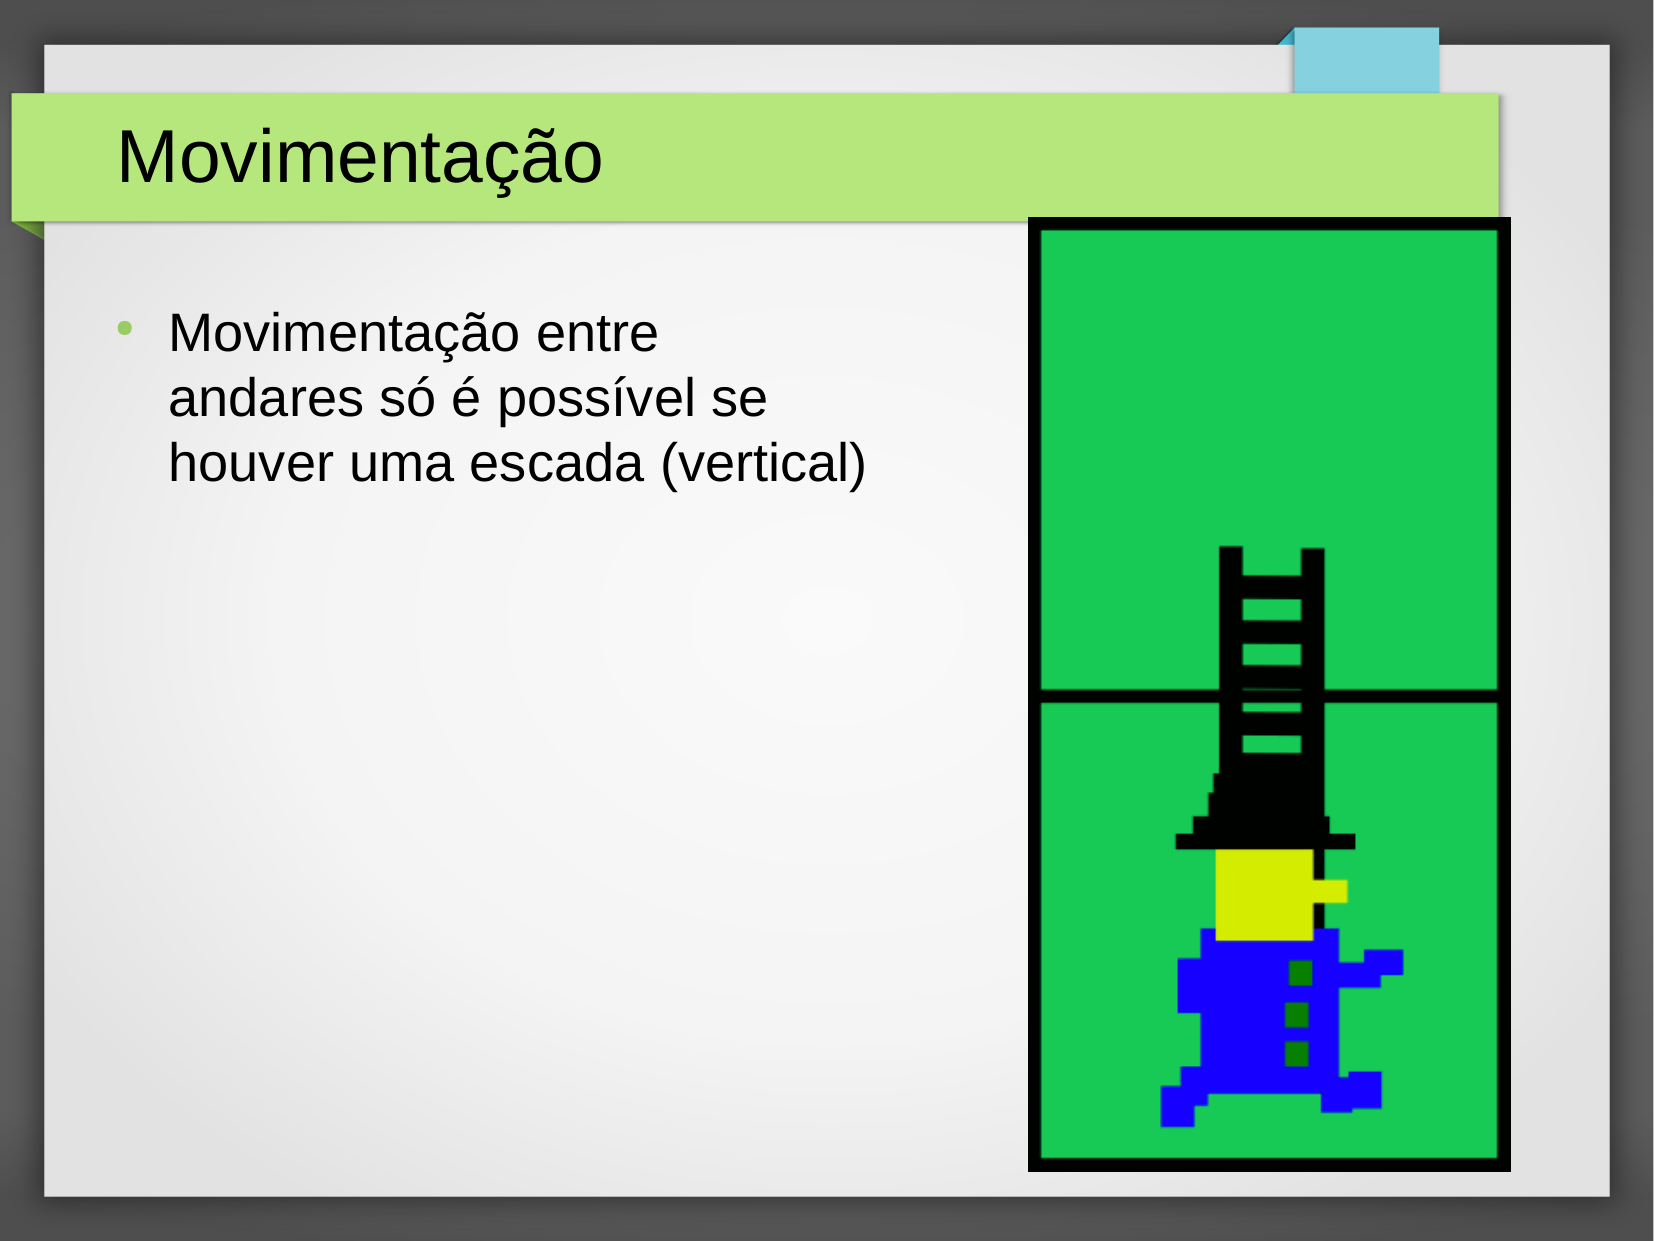

# Movimentação
Movimentação entre andares só é possível se houver uma escada (vertical)